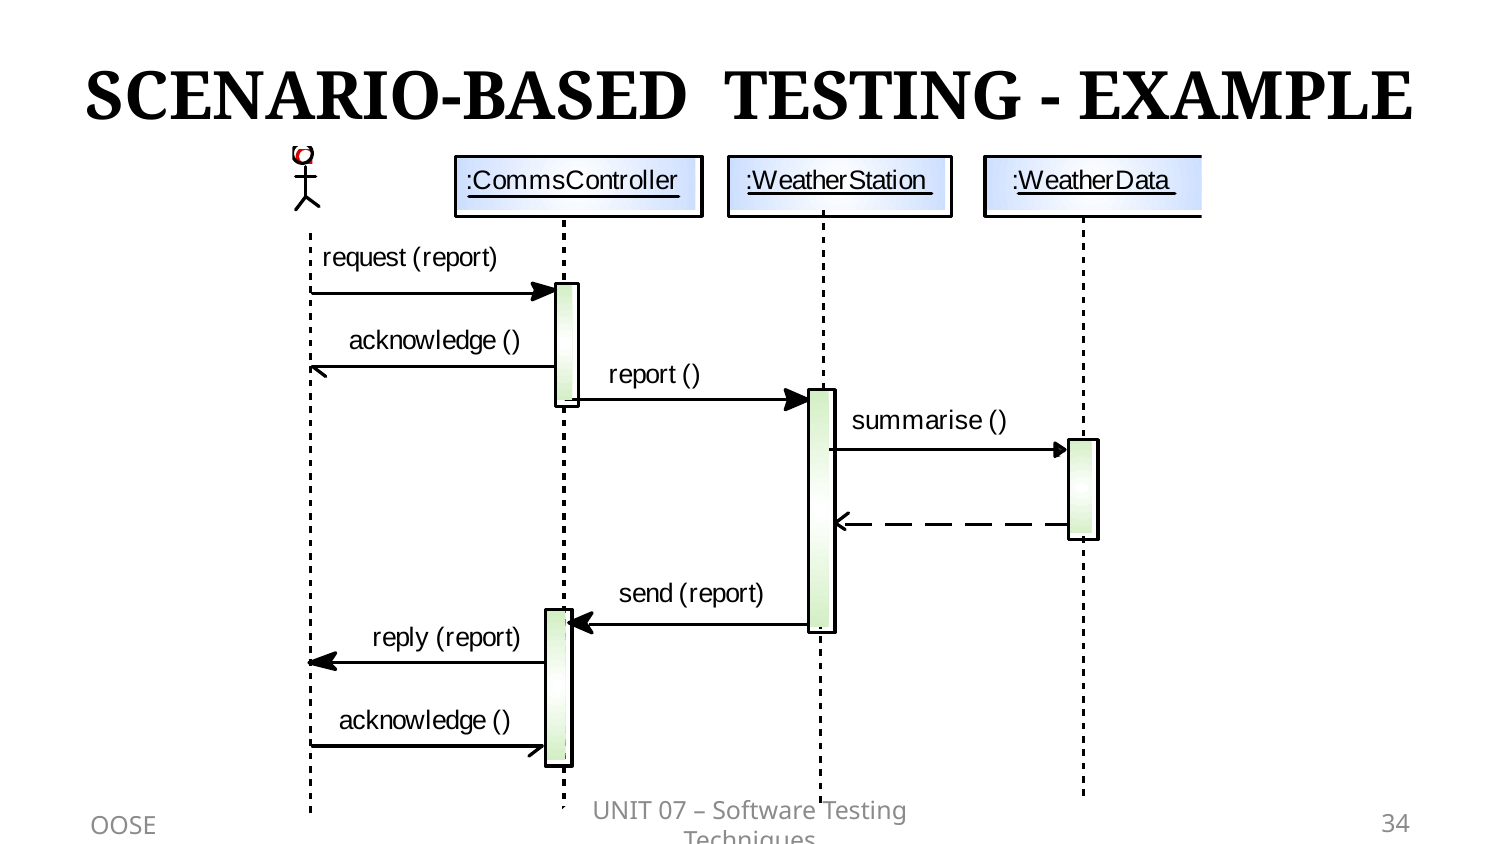

# SCENARIO-BASED TESTING - EXAMPLE
OOSE
UNIT 07 - Software Testing Techniques
34